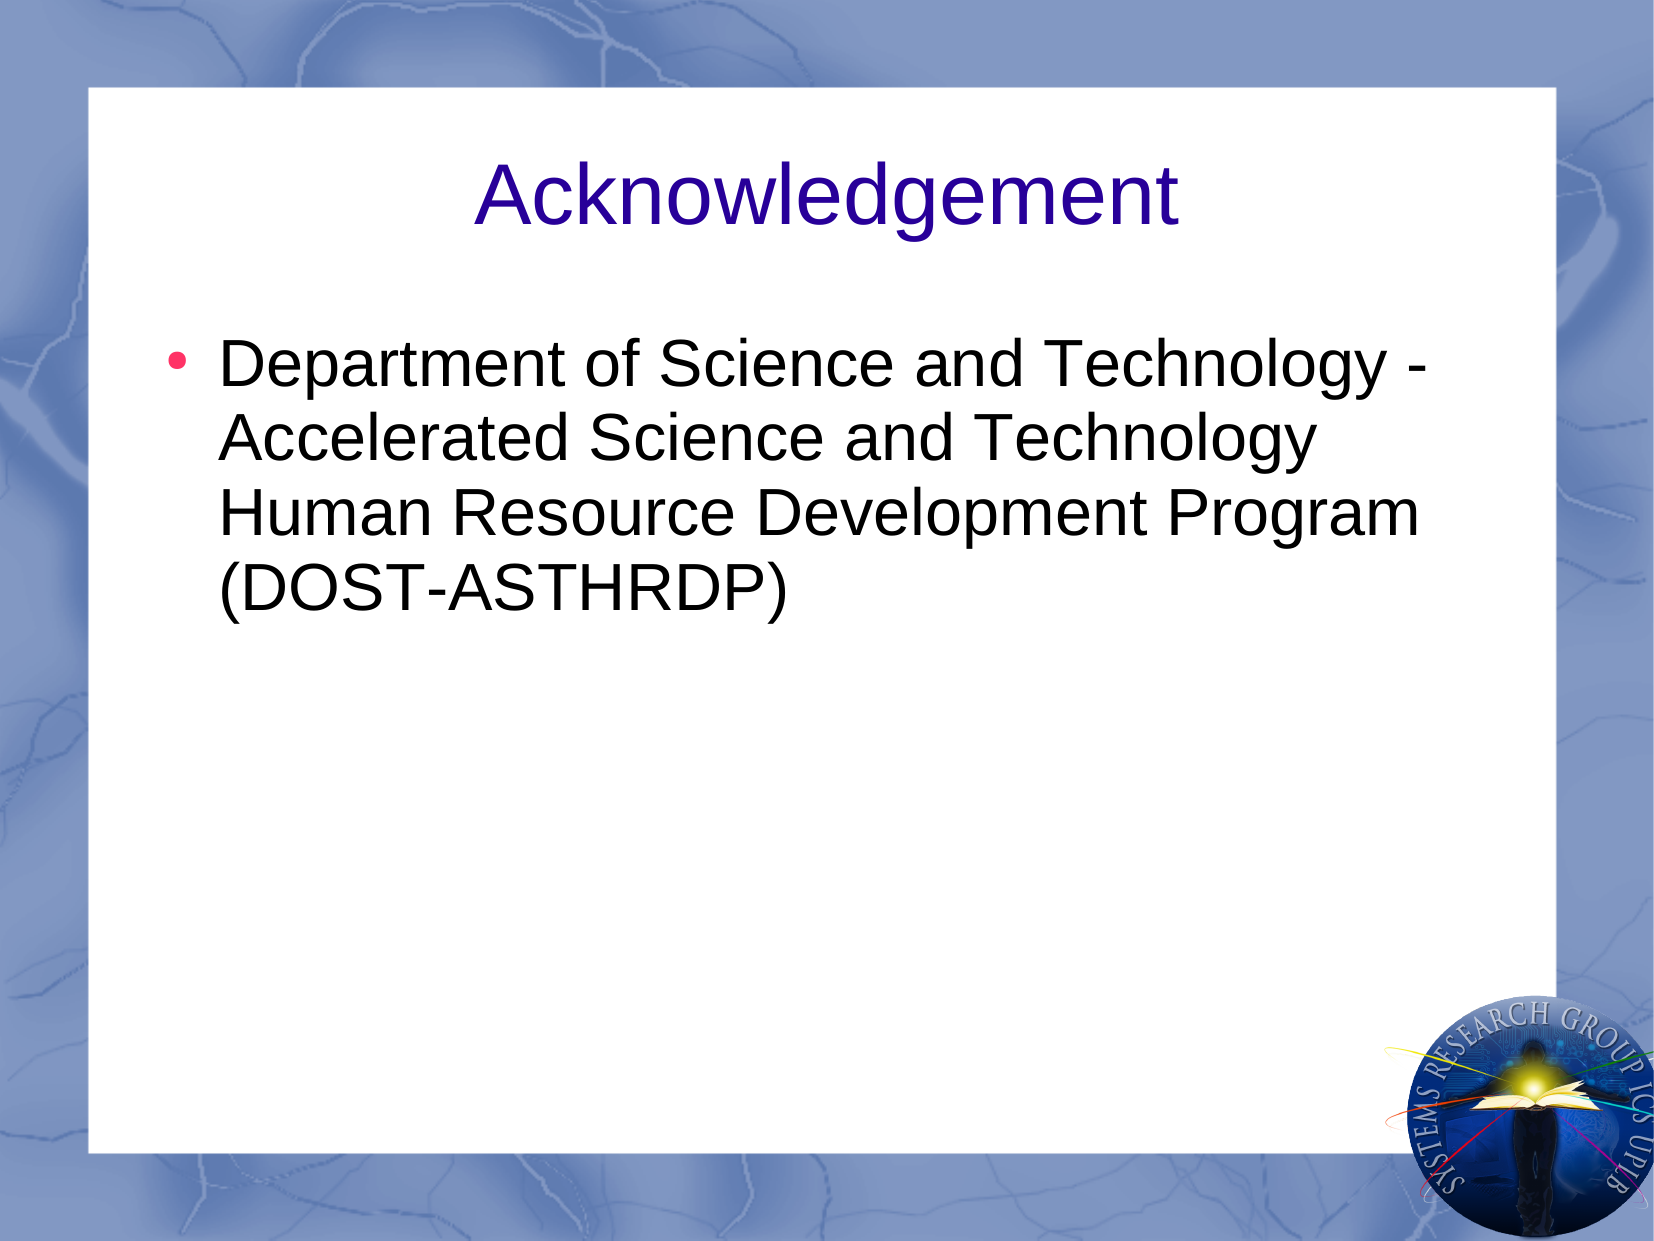

# Acknowledgement
Department of Science and Technology - Accelerated Science and Technology Human Resource Development Program (DOST-ASTHRDP)